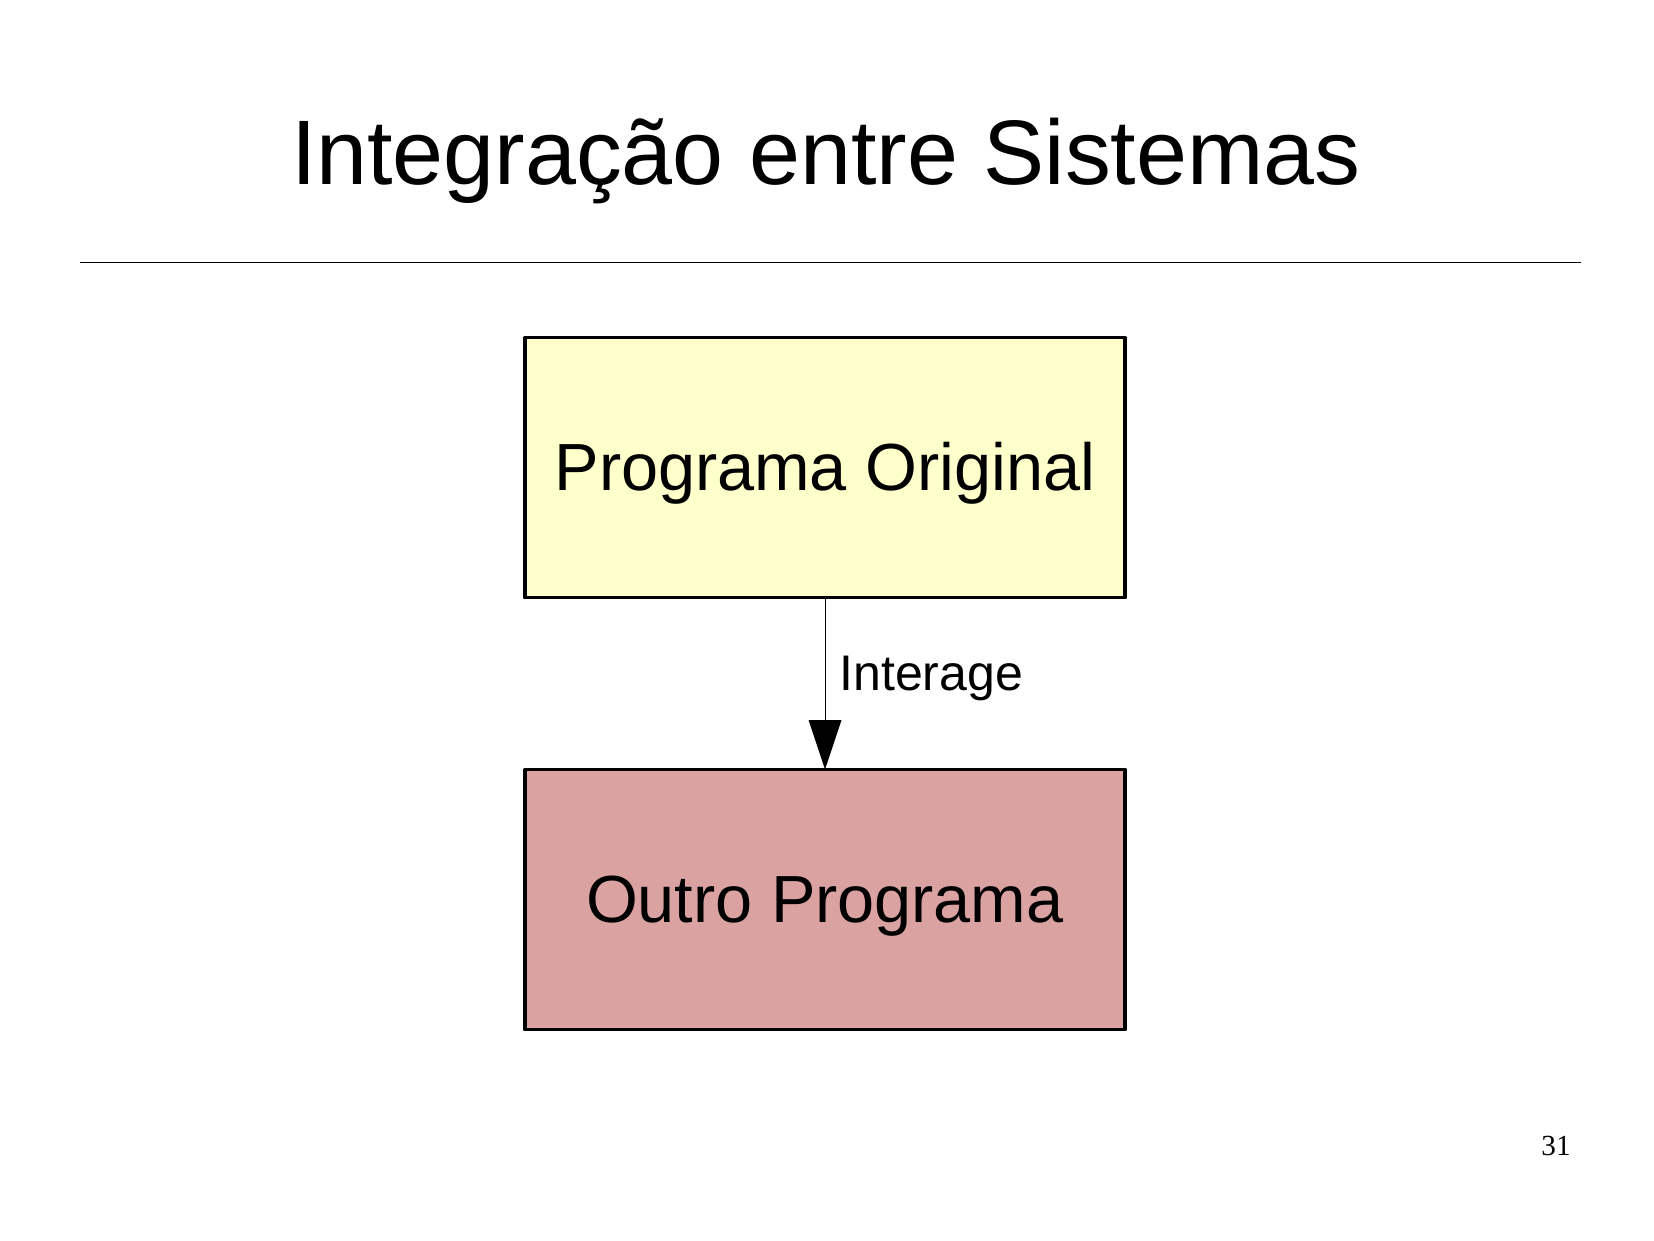

# Integração entre Sistemas
Programa Original
Interage
Outro Programa
31